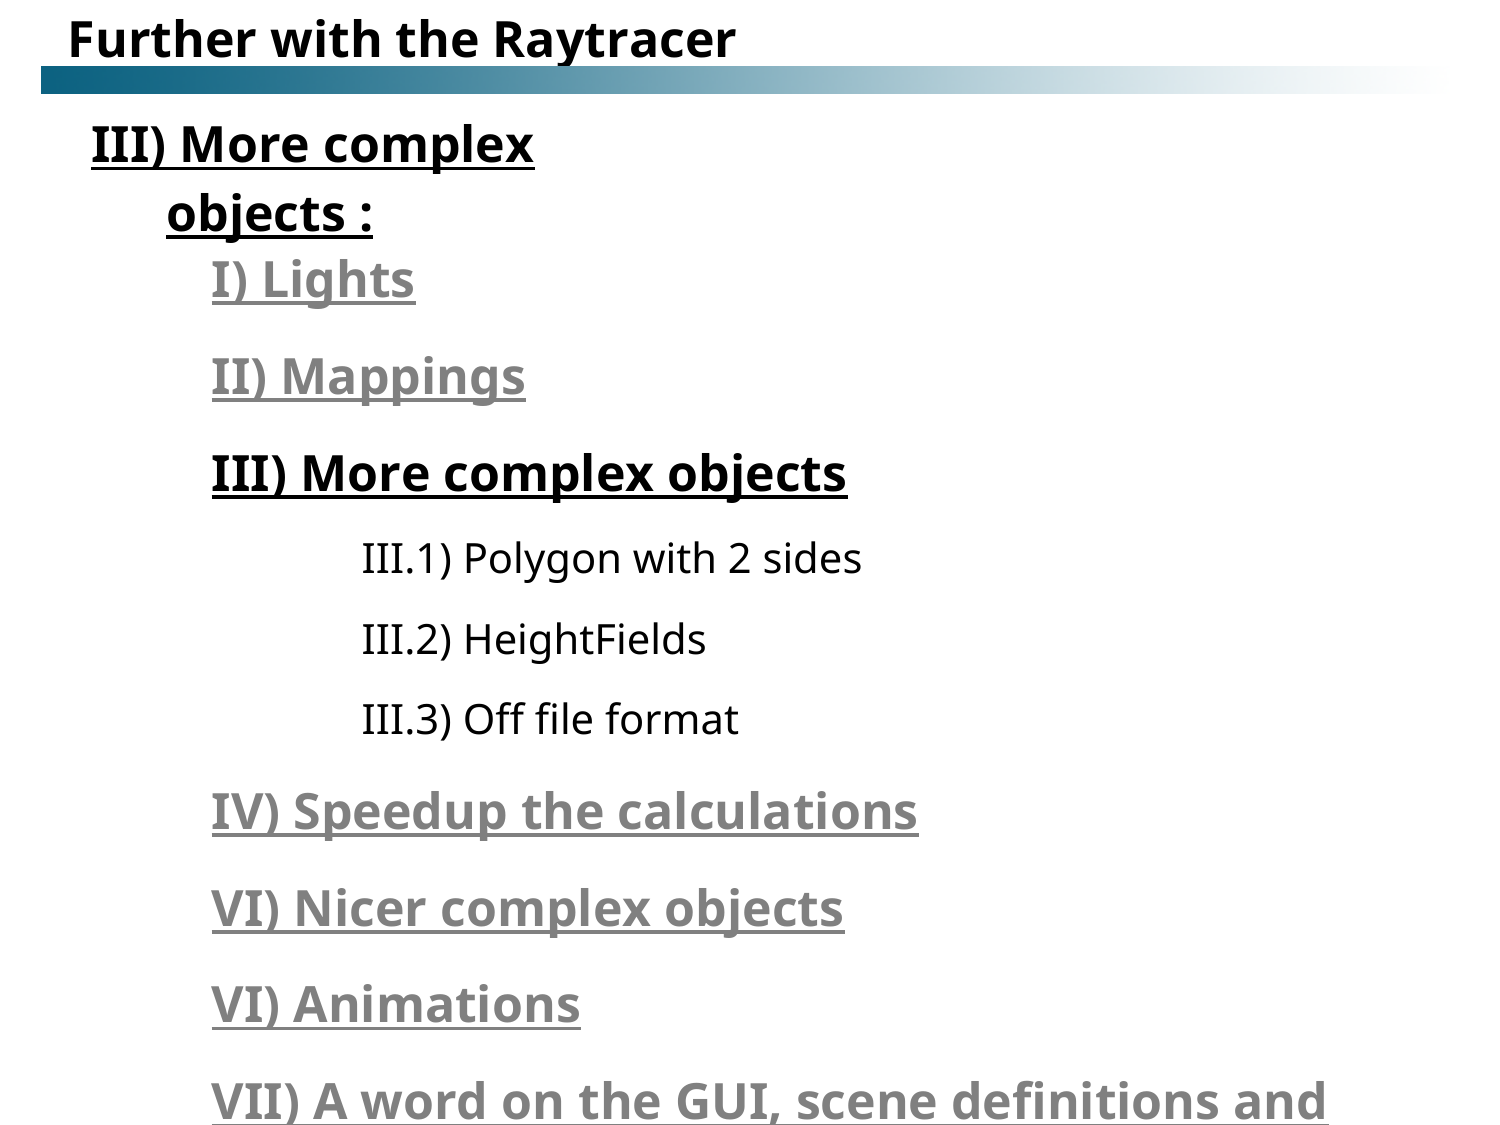

# Further with the Raytracer
III) More complex objects :
I) Lights
II) Mappings
III) More complex objects
	III.1) Polygon with 2 sides
	III.2) HeightFields
	III.3) Off file format
IV) Speedup the calculations
VI) Nicer complex objects
VI) Animations
VII) A word on the GUI, scene definitions and bugs